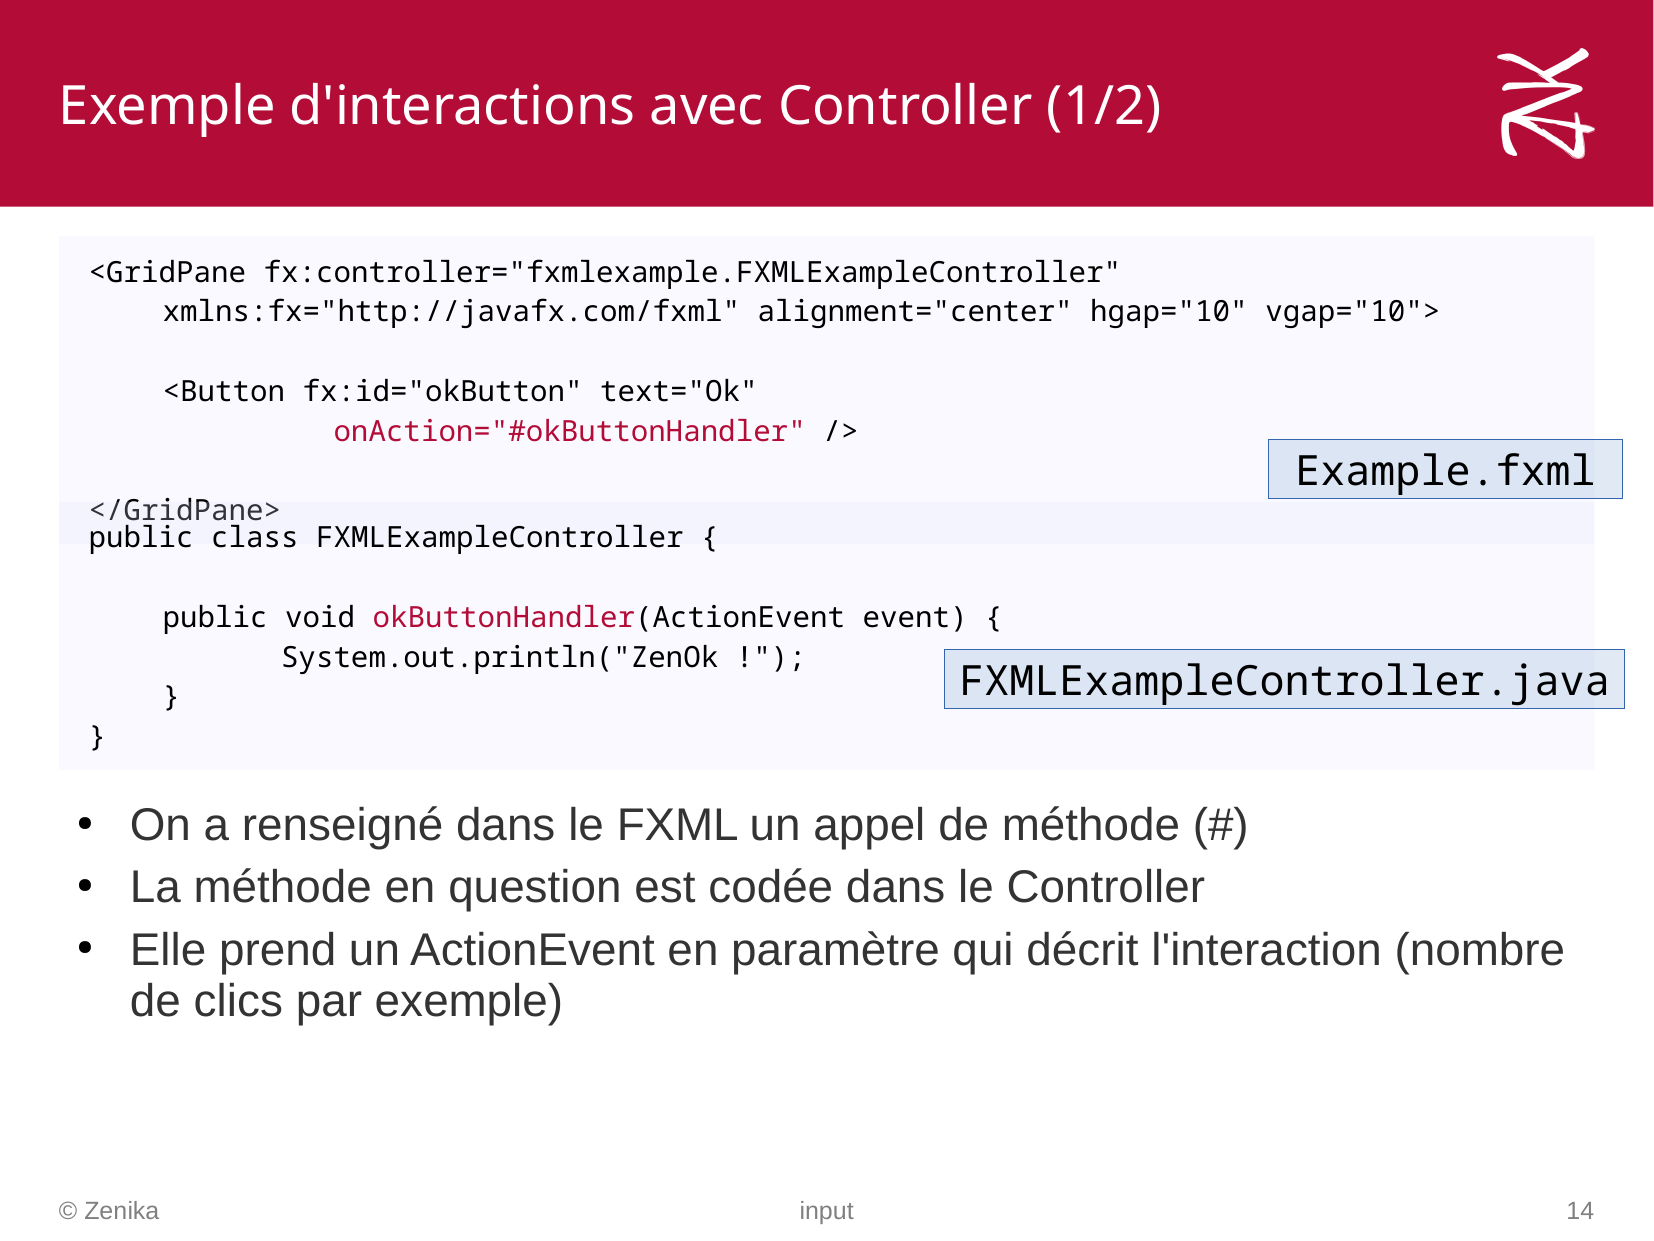

# Exemple d'interactions avec Controller (1/2)
On a renseigné dans le FXML un appel de méthode (#)
La méthode en question est codée dans le Controller
Elle prend un ActionEvent en paramètre qui décrit l'interaction (nombre de clics par exemple)
<GridPane fx:controller="fxmlexample.FXMLExampleController"
	xmlns:fx="http://javafx.com/fxml" alignment="center" hgap="10" vgap="10">
	<Button fx:id="okButton" text="Ok"
 onAction="#okButtonHandler" />
</GridPane>
Example.fxml
public class FXMLExampleController {
	public void okButtonHandler(ActionEvent event) {
 System.out.println("ZenOk !");
	}
}
FXMLExampleController.java